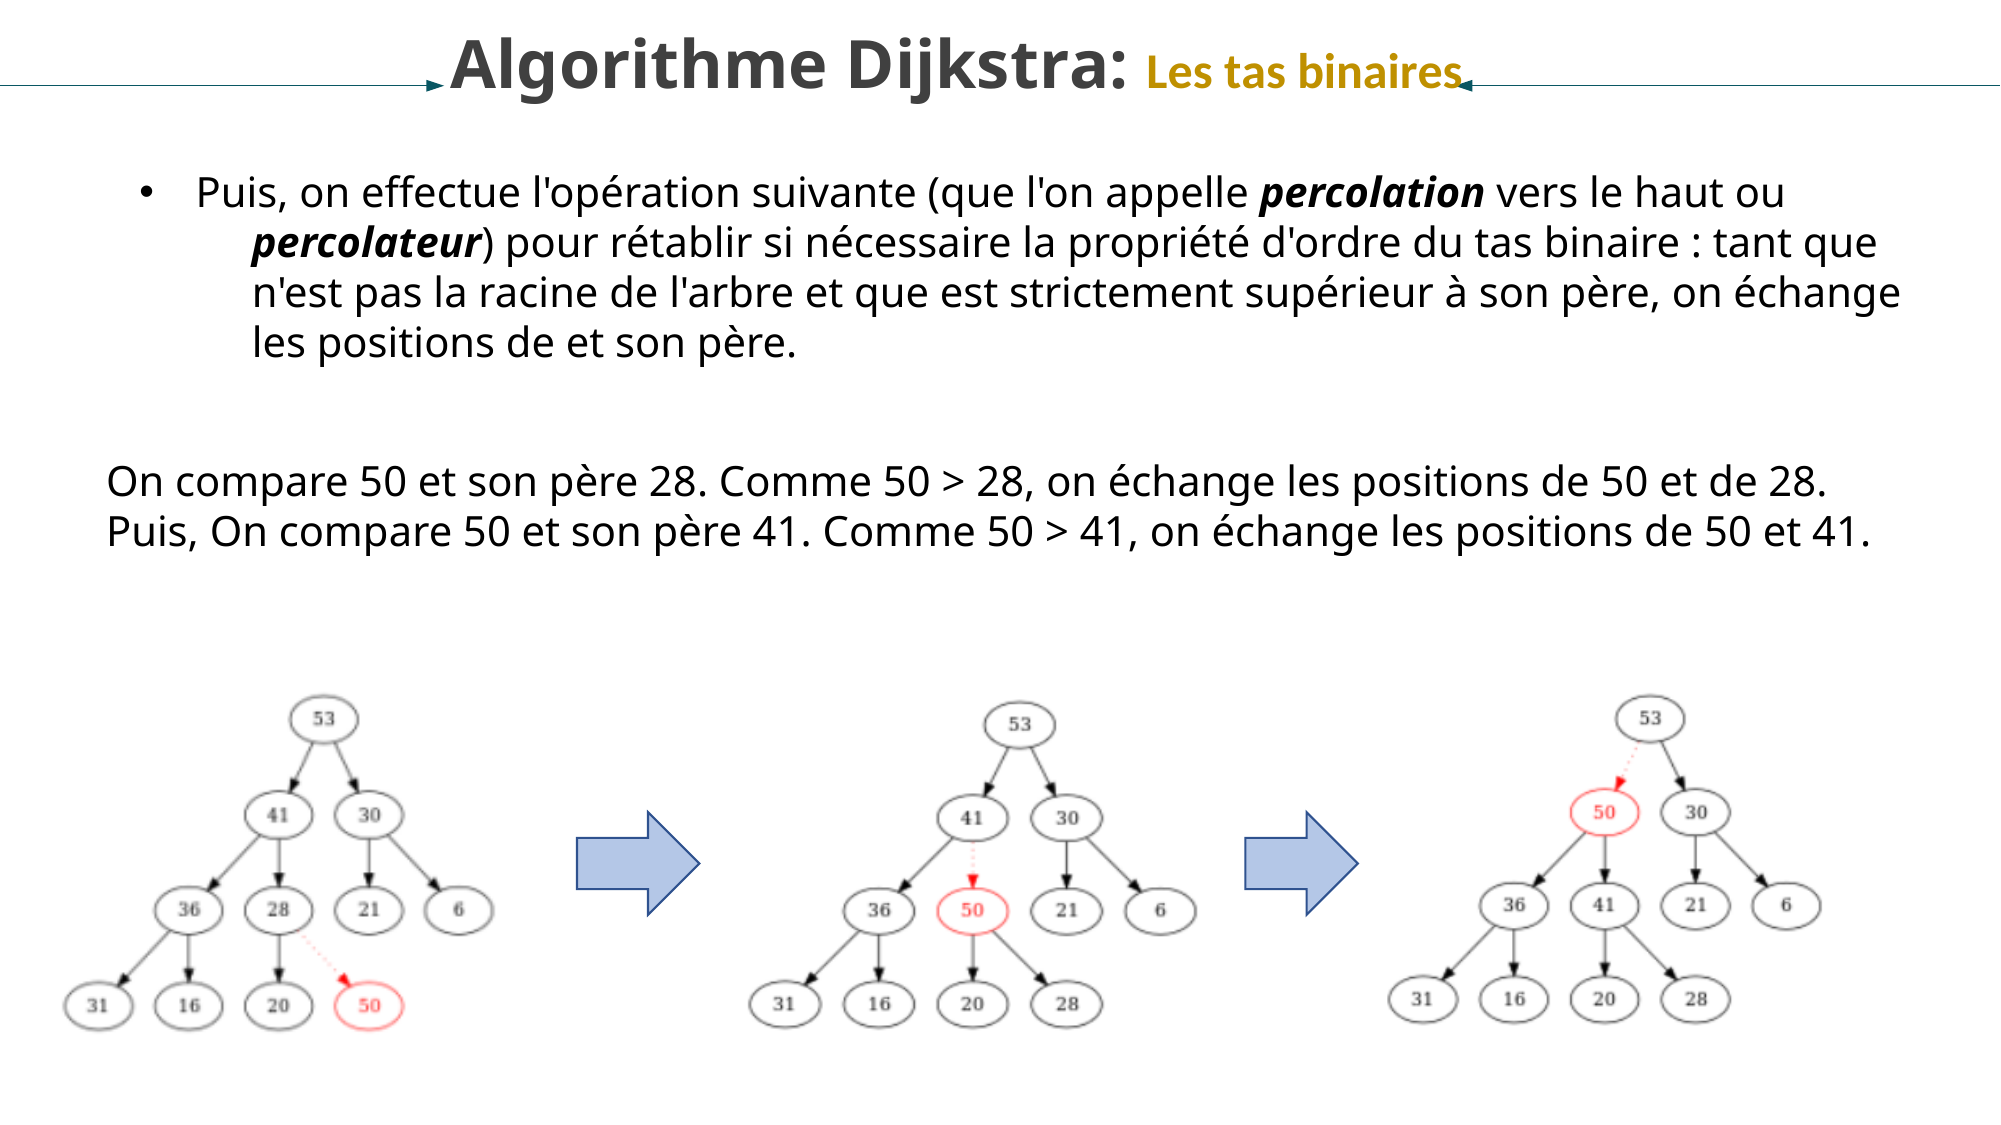

Algorithme Dijkstra: Les tas binaires
# Analyse du projet : diapositive 3
Puis, on effectue l'opération suivante (que l'on appelle percolation vers le haut ou percolateur) pour rétablir si nécessaire la propriété d'ordre du tas binaire : tant que n'est pas la racine de l'arbre et que est strictement supérieur à son père, on échange les positions de et son père.
On compare 50 et son père 28. Comme 50 > 28, on échange les positions de 50 et de 28. Puis, On compare 50 et son père 41. Comme 50 > 41, on échange les positions de 50 et 41.